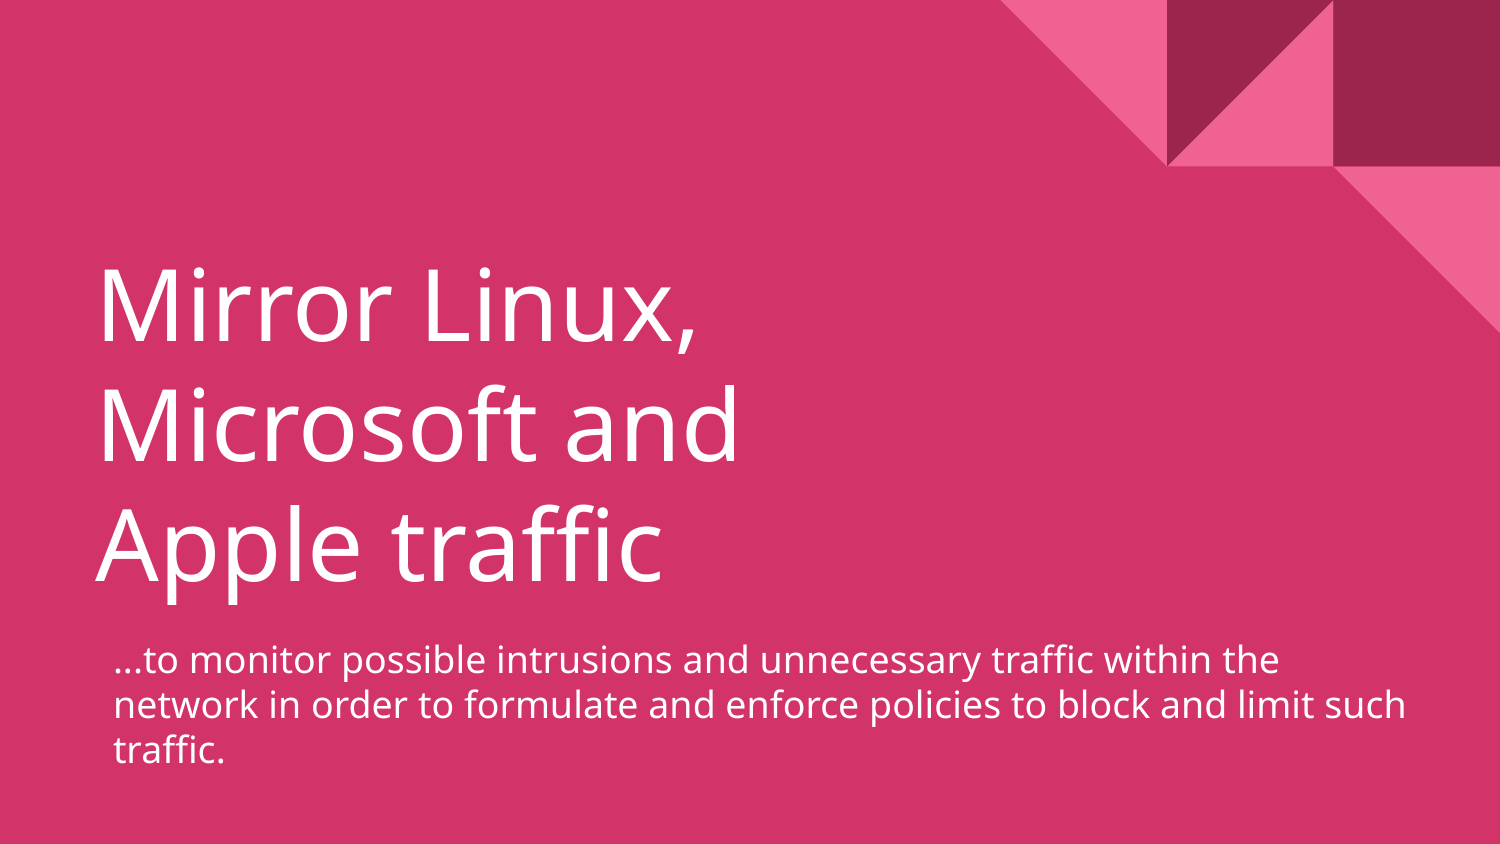

# Mirror Linux, Microsoft and Apple traffic
...to monitor possible intrusions and unnecessary traffic within the network in order to formulate and enforce policies to block and limit such traffic.